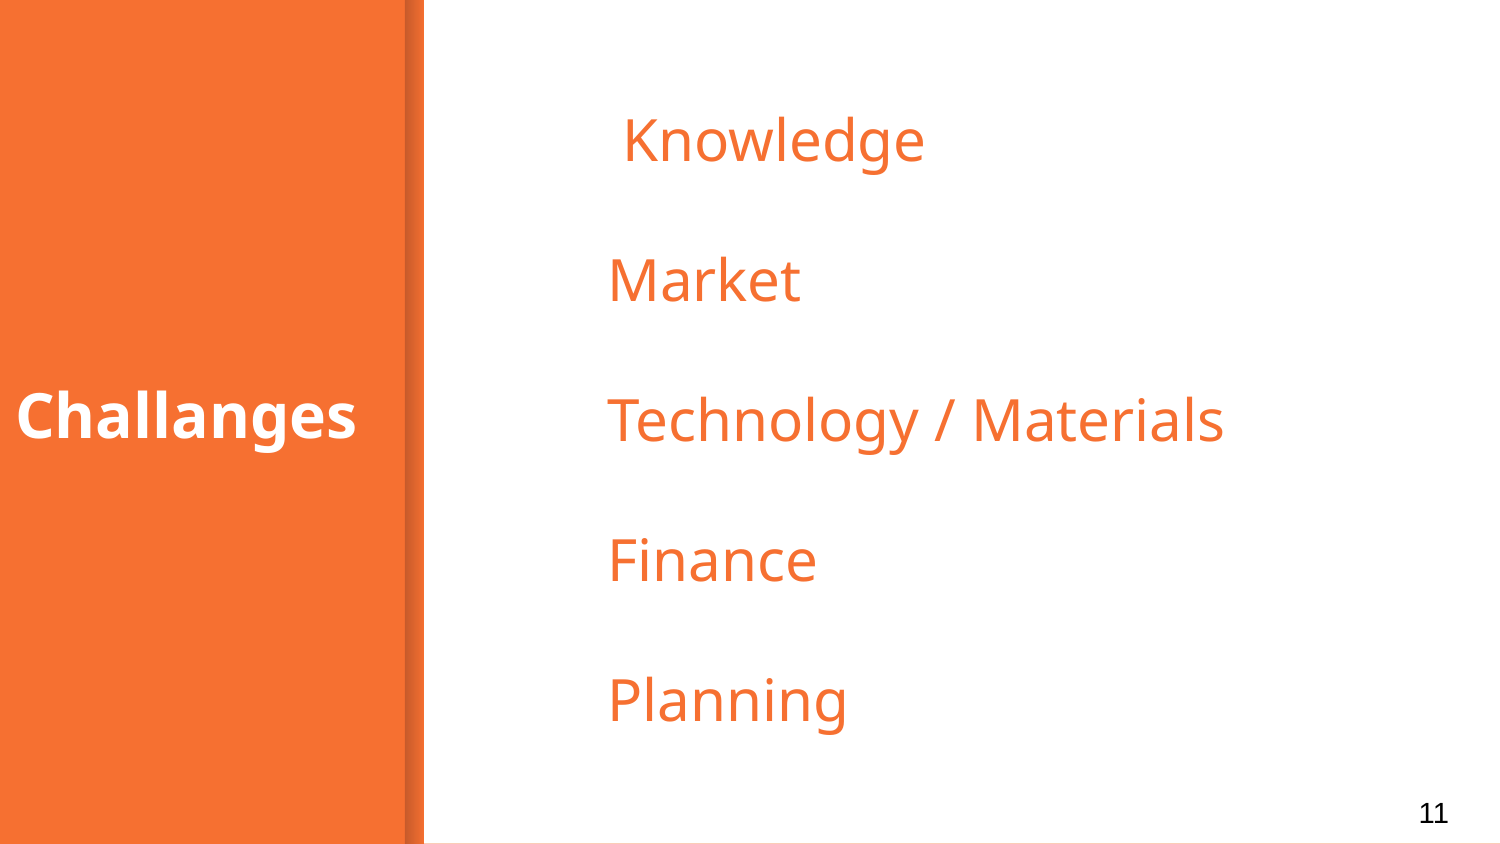

Knowledge
Market
Technology / Materials
Finance
Planning
# Challanges